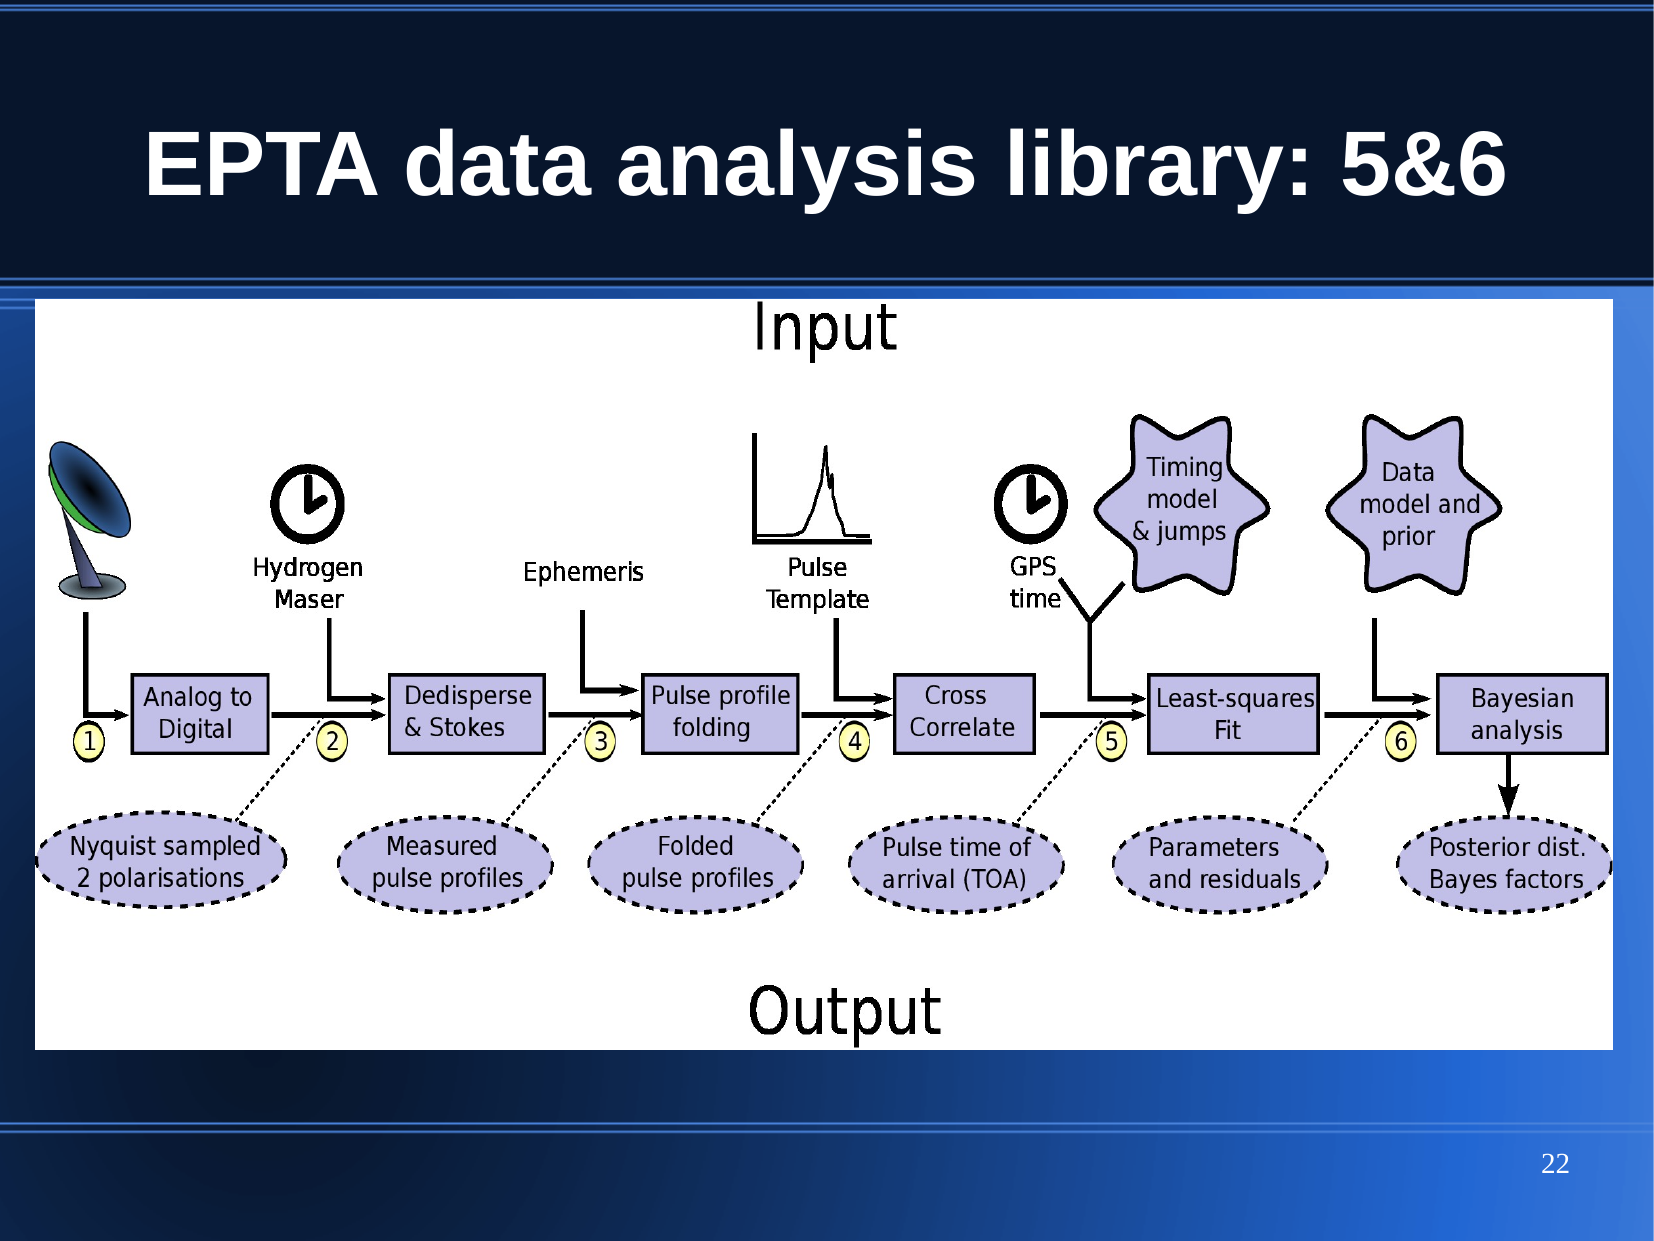

# EPTA data analysis library: 5&6
22